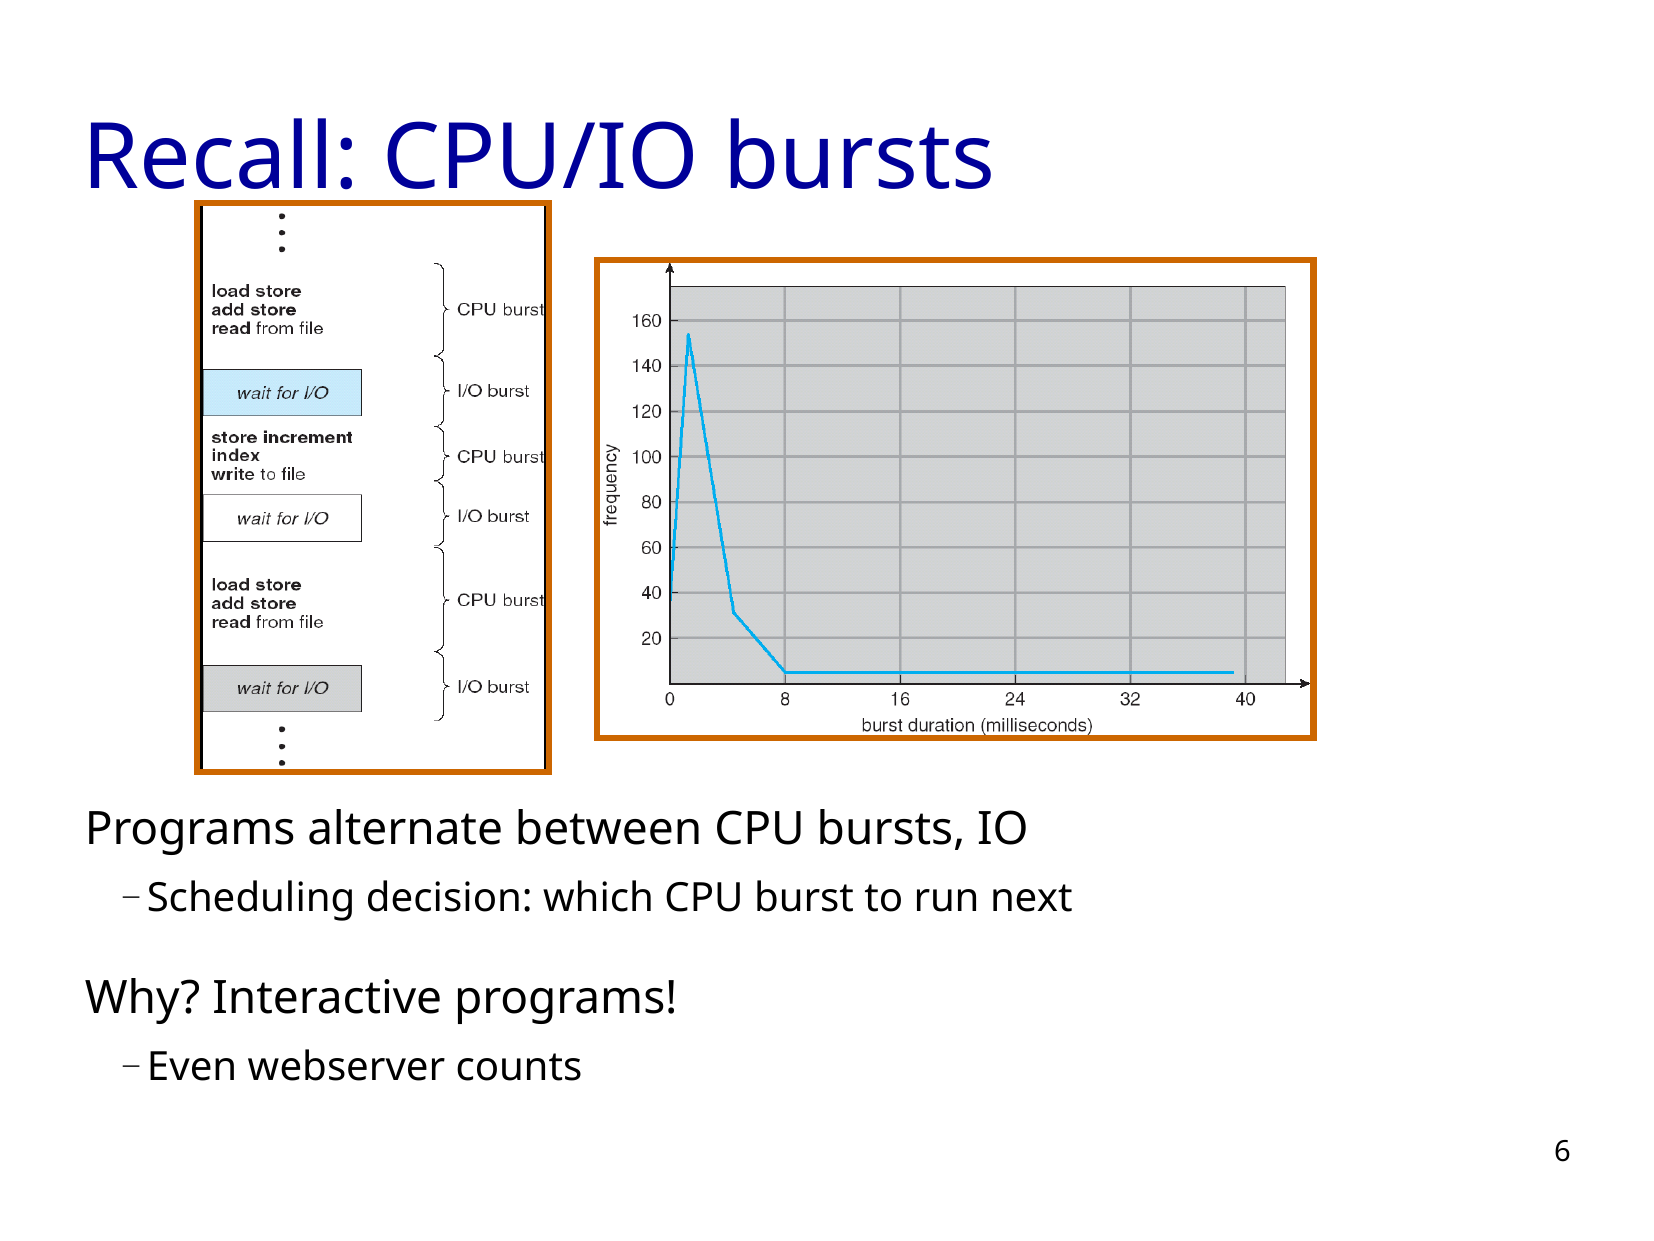

# Recall: CPU/IO bursts
Programs alternate between CPU bursts, IO
Scheduling decision: which CPU burst to run next
Why? Interactive programs!
Even webserver counts
6